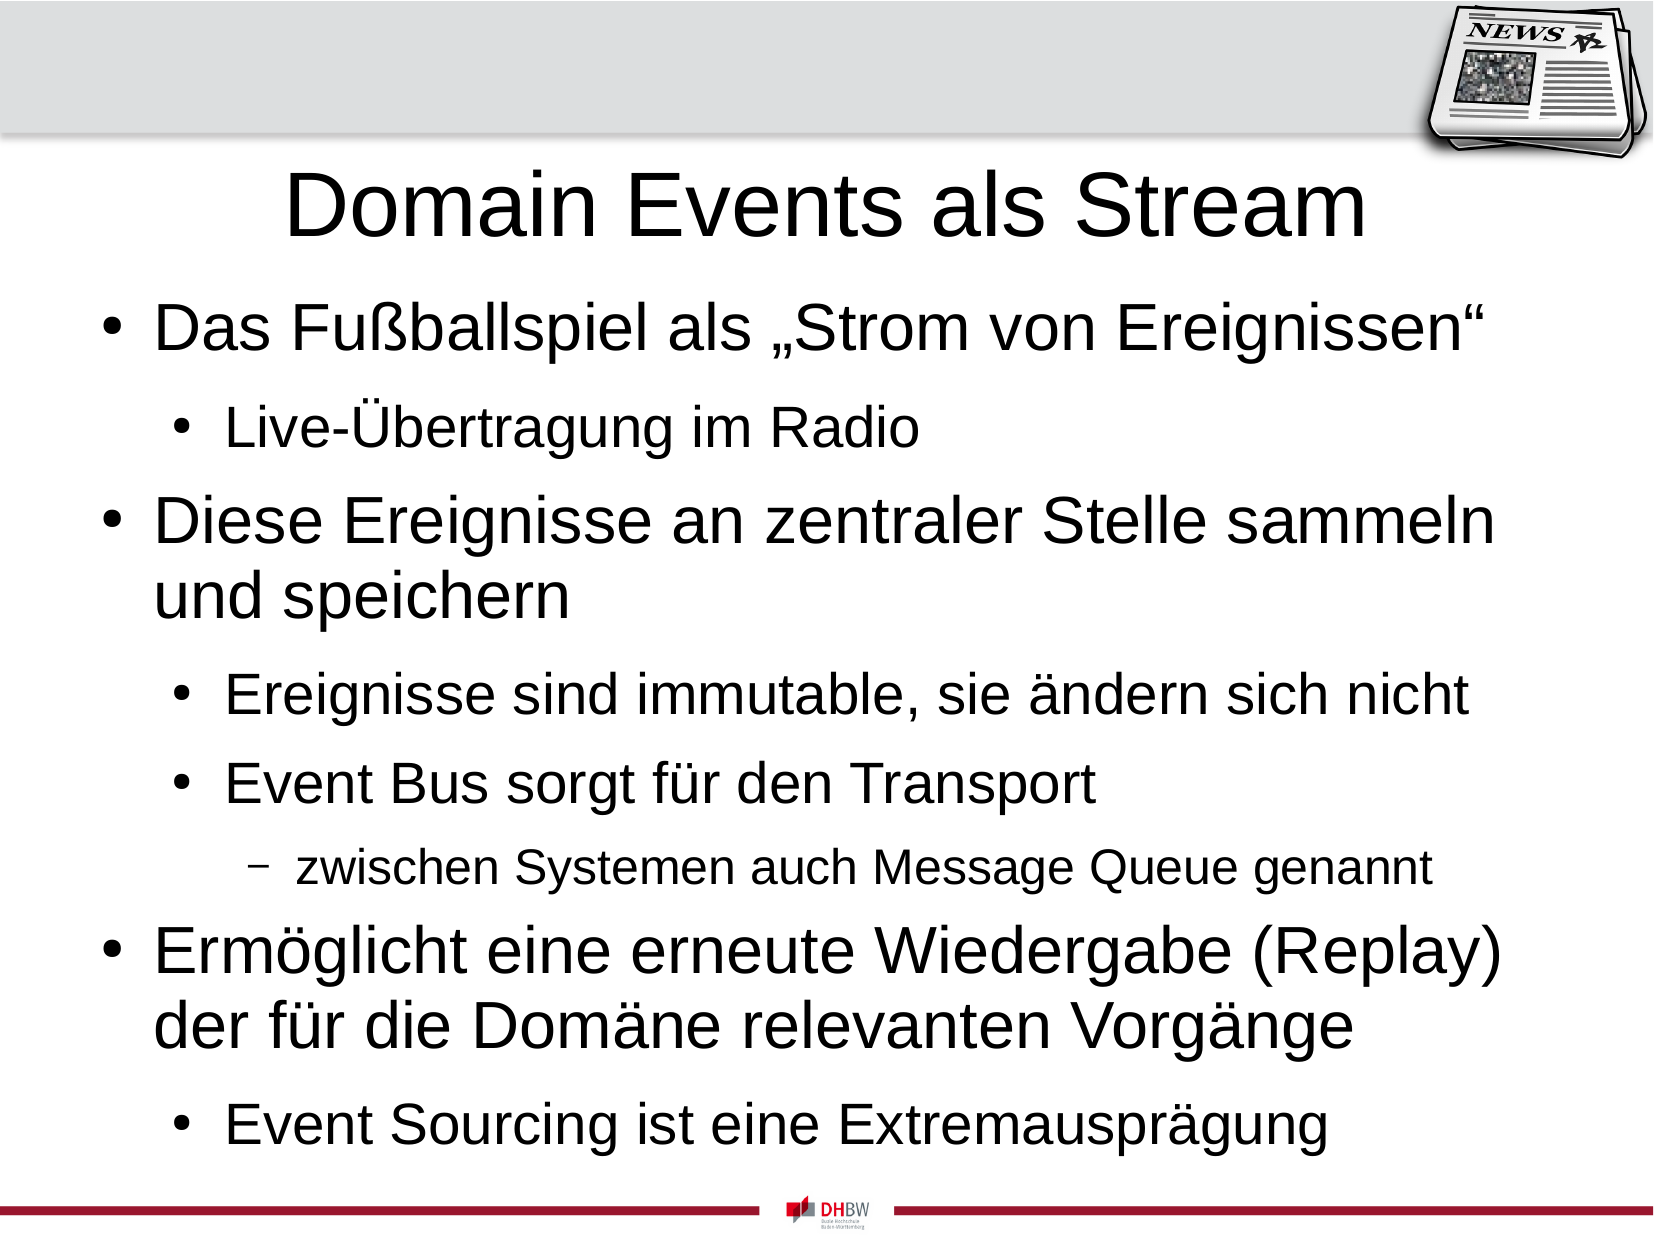

# Domain Events als Stream
Das Fußballspiel als „Strom von Ereignissen“
Live-Übertragung im Radio
Diese Ereignisse an zentraler Stelle sammeln und speichern
Ereignisse sind immutable, sie ändern sich nicht
Event Bus sorgt für den Transport
zwischen Systemen auch Message Queue genannt
Ermöglicht eine erneute Wiedergabe (Replay) der für die Domäne relevanten Vorgänge
Event Sourcing ist eine Extremausprägung